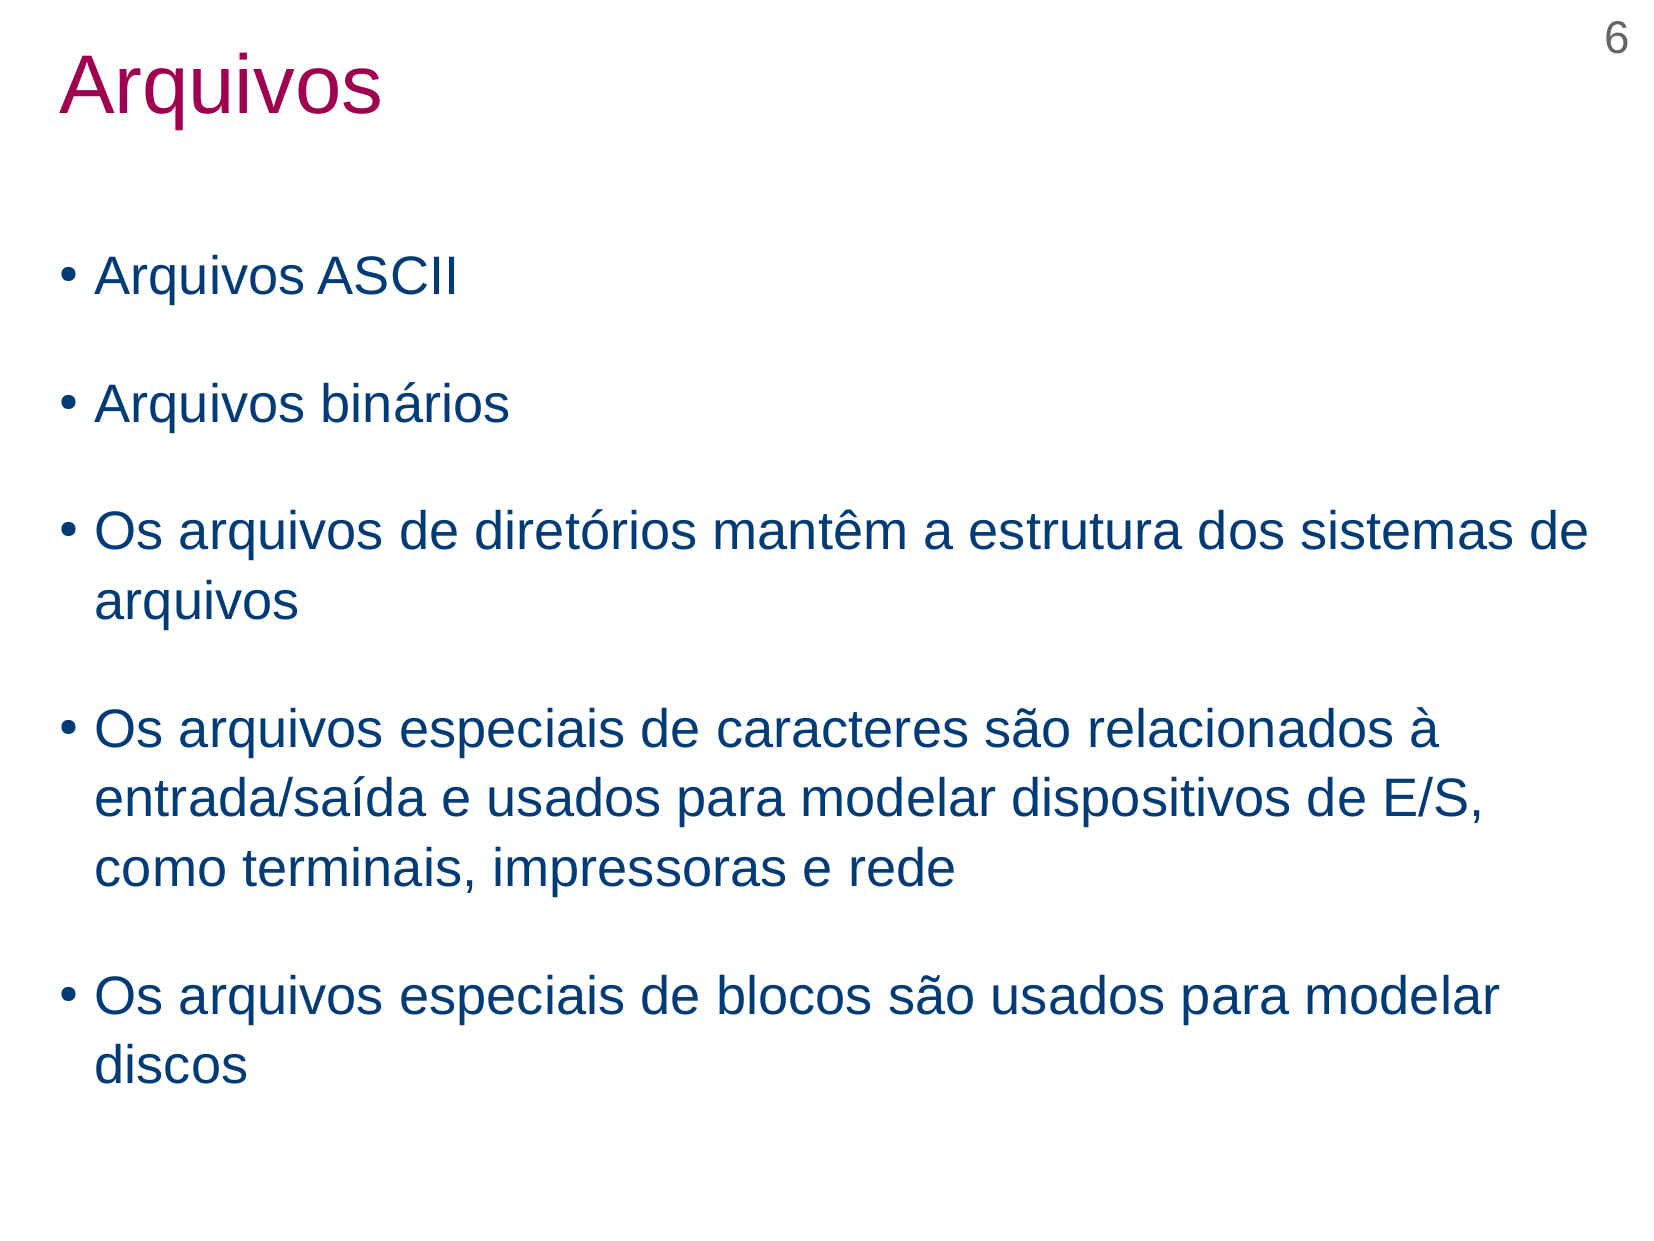

6
# Arquivos
Arquivos ASCII
Arquivos binários
Os arquivos de diretórios mantêm a estrutura dos sistemas de arquivos
Os arquivos especiais de caracteres são relacionados à entrada/saída e usados para modelar dispositivos de E/S, como terminais, impressoras e rede
Os arquivos especiais de blocos são usados para modelar discos